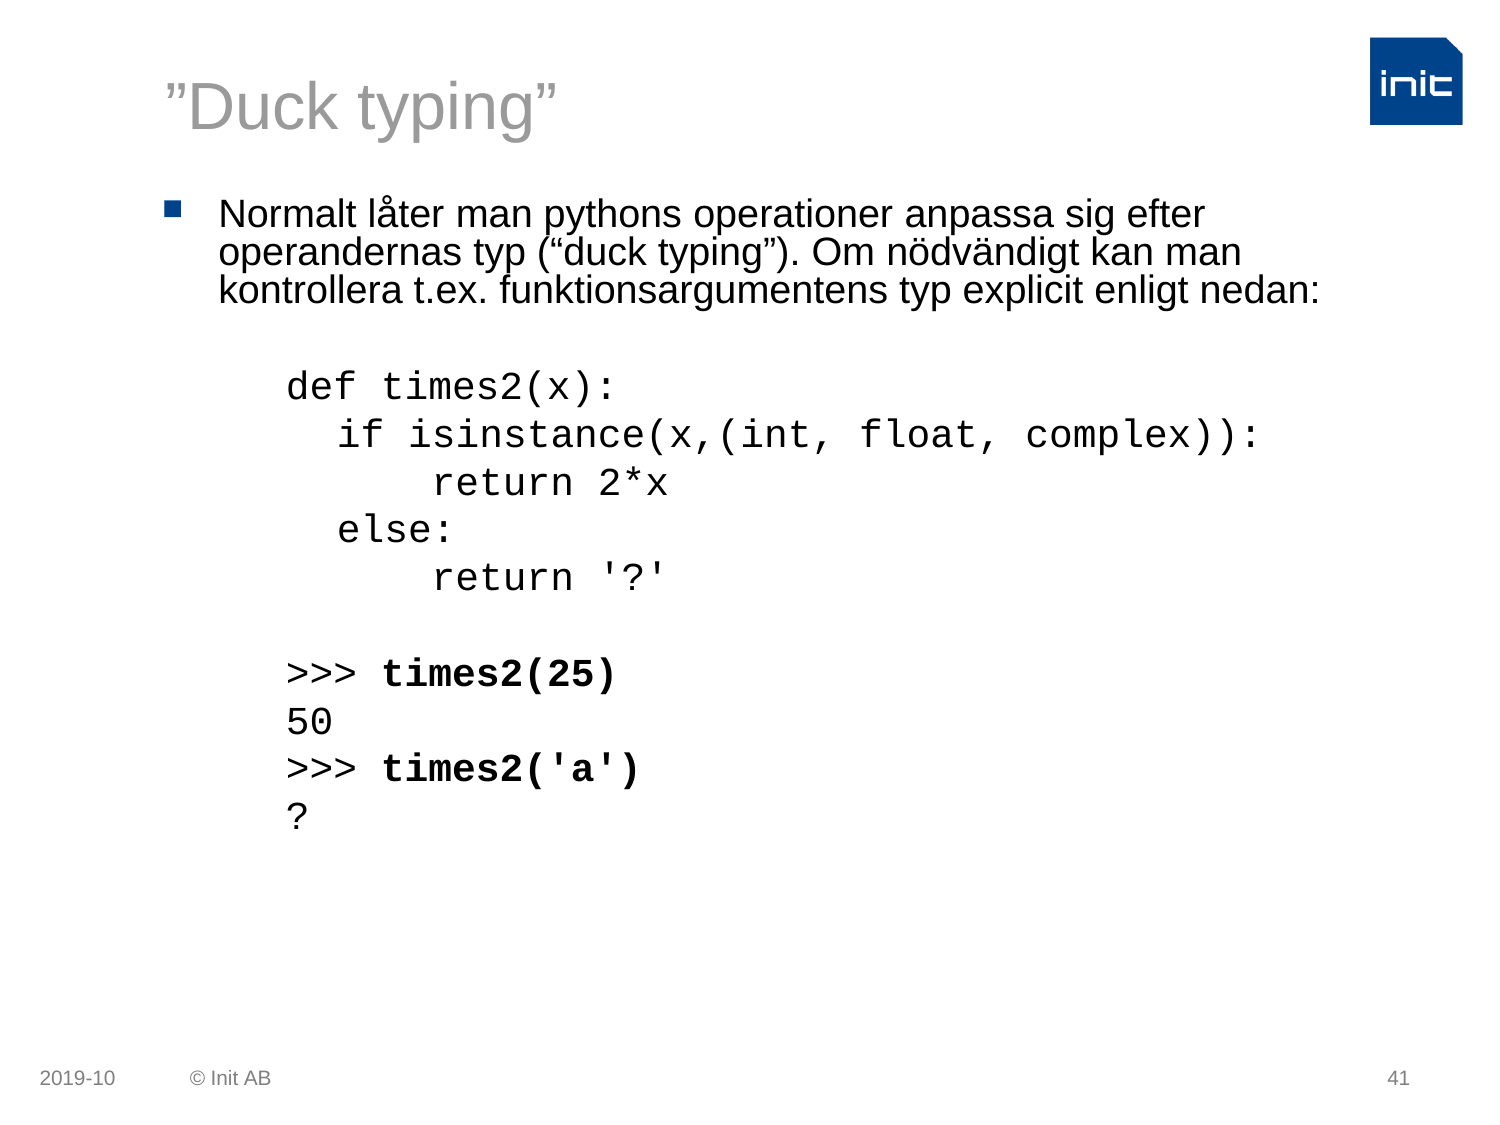

”Duck typing”
Normalt låter man pythons operationer anpassa sig efter operandernas typ (“duck typing”). Om nödvändigt kan man kontrollera t.ex. funktionsargumentens typ explicit enligt nedan:
	def times2(x):
 if isinstance(x,(int, float, complex)):
 return 2*x
 else:
 return '?'
	>>> times2(25)
	50
	>>> times2('a')
	?
2019-10
© Init AB